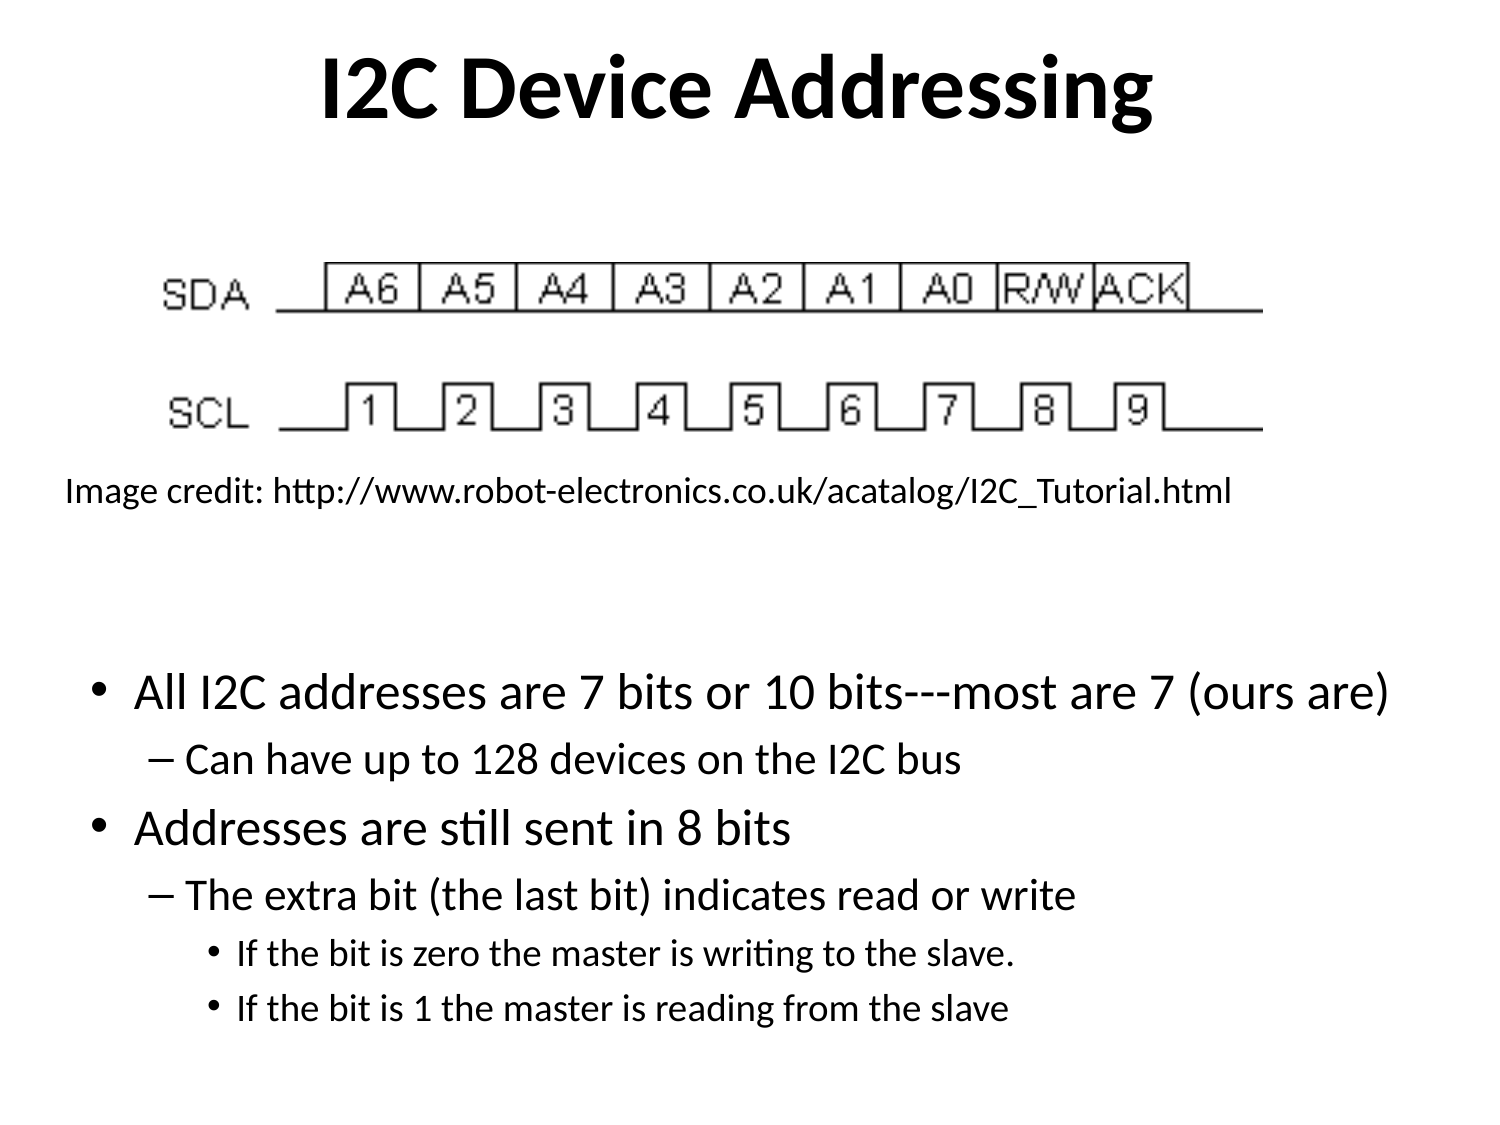

# I2C Device Addressing
Image credit: http://www.robot-electronics.co.uk/acatalog/I2C_Tutorial.html
All I2C addresses are 7 bits or 10 bits---most are 7 (ours are)
Can have up to 128 devices on the I2C bus
Addresses are still sent in 8 bits
The extra bit (the last bit) indicates read or write
If the bit is zero the master is writing to the slave.
If the bit is 1 the master is reading from the slave